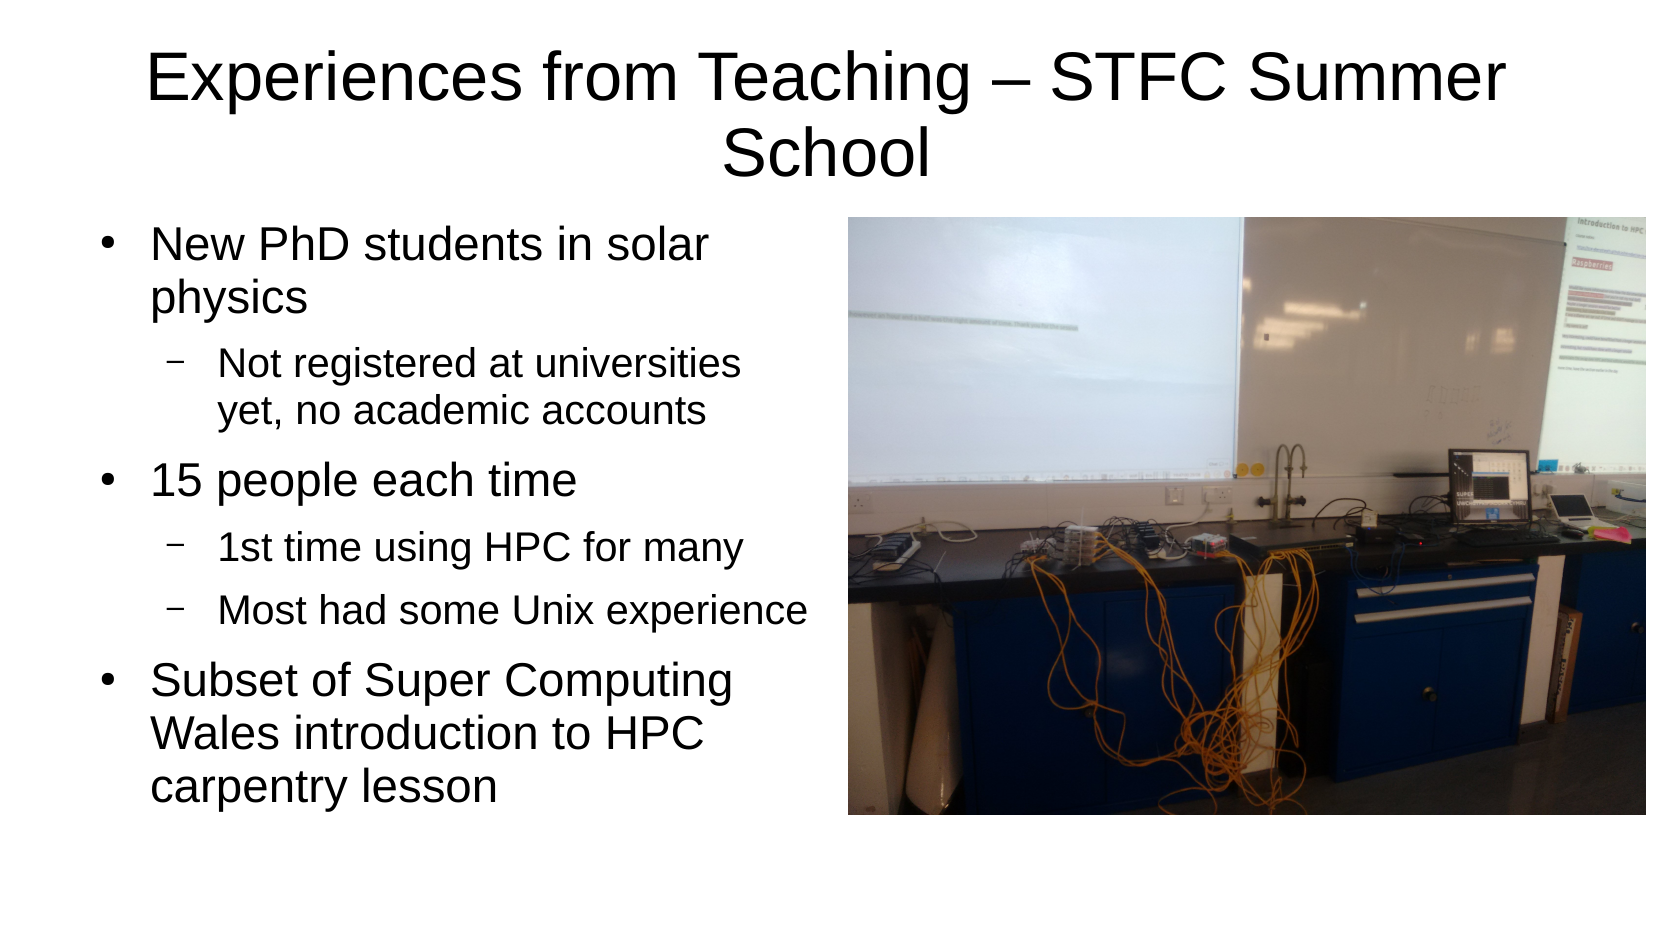

# Experiences from Teaching – STFC Summer School
New PhD students in solar physics
Not registered at universities yet, no academic accounts
15 people each time
1st time using HPC for many
Most had some Unix experience
Subset of Super Computing Wales introduction to HPC carpentry lesson